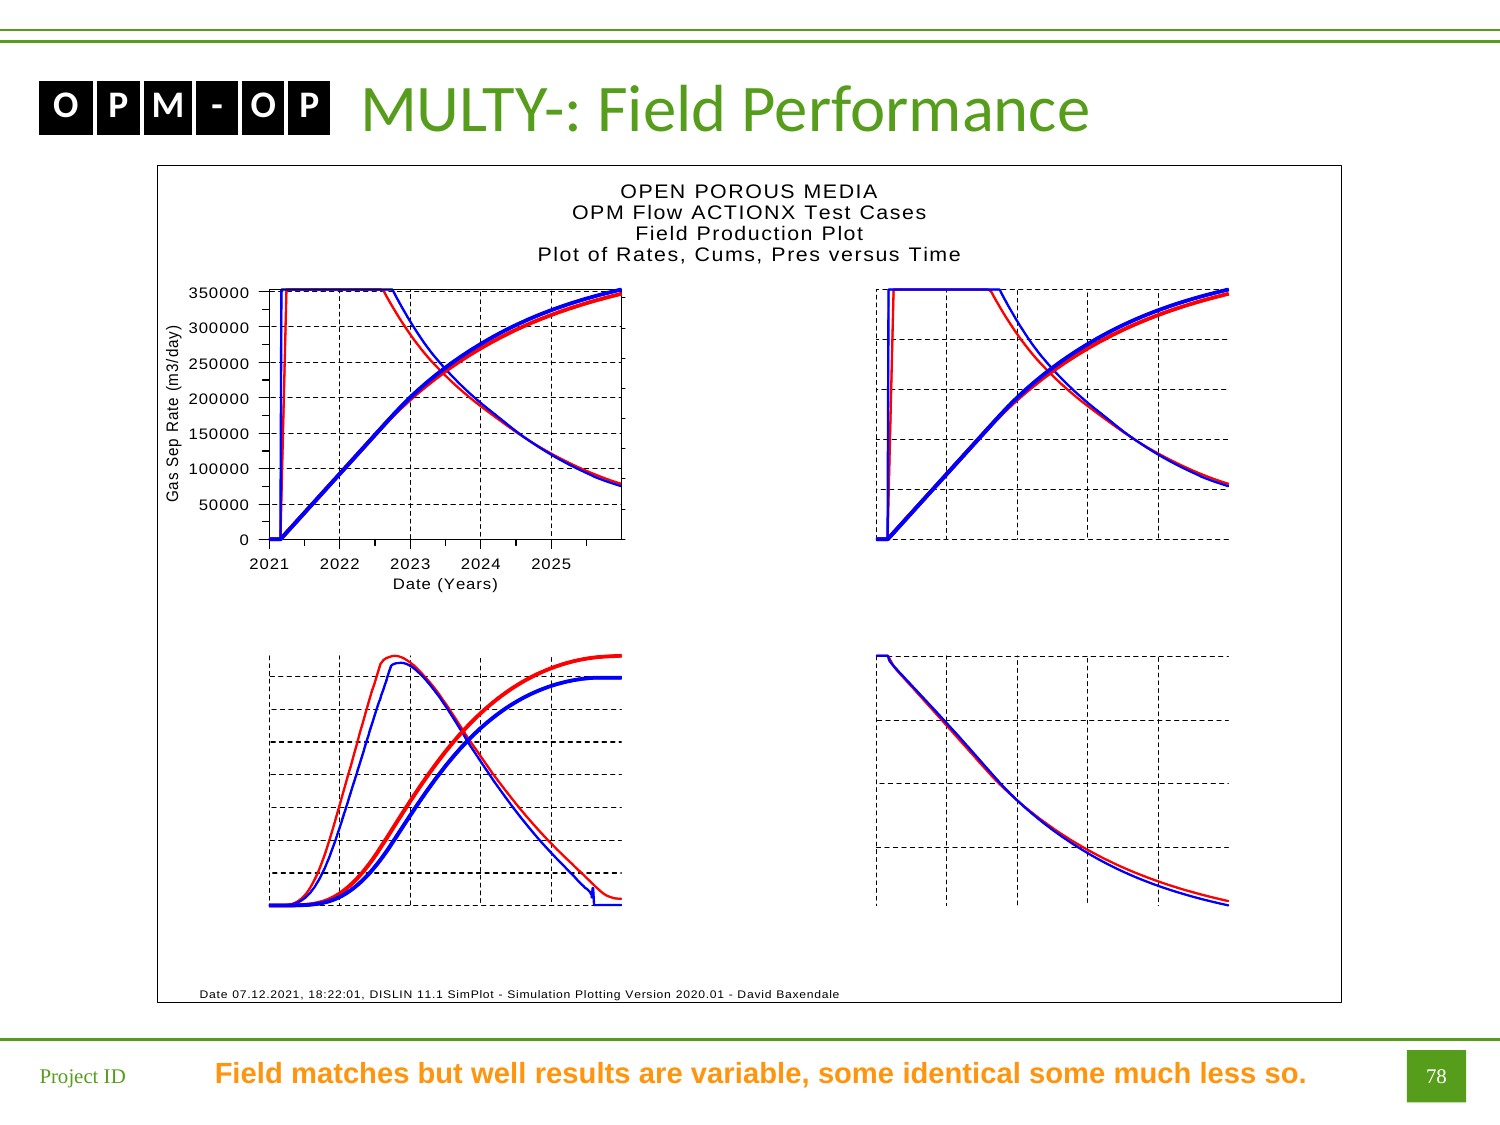

# MULTY-: Field Performance
Project ID
78
 Field matches but well results are variable, some identical some much less so.